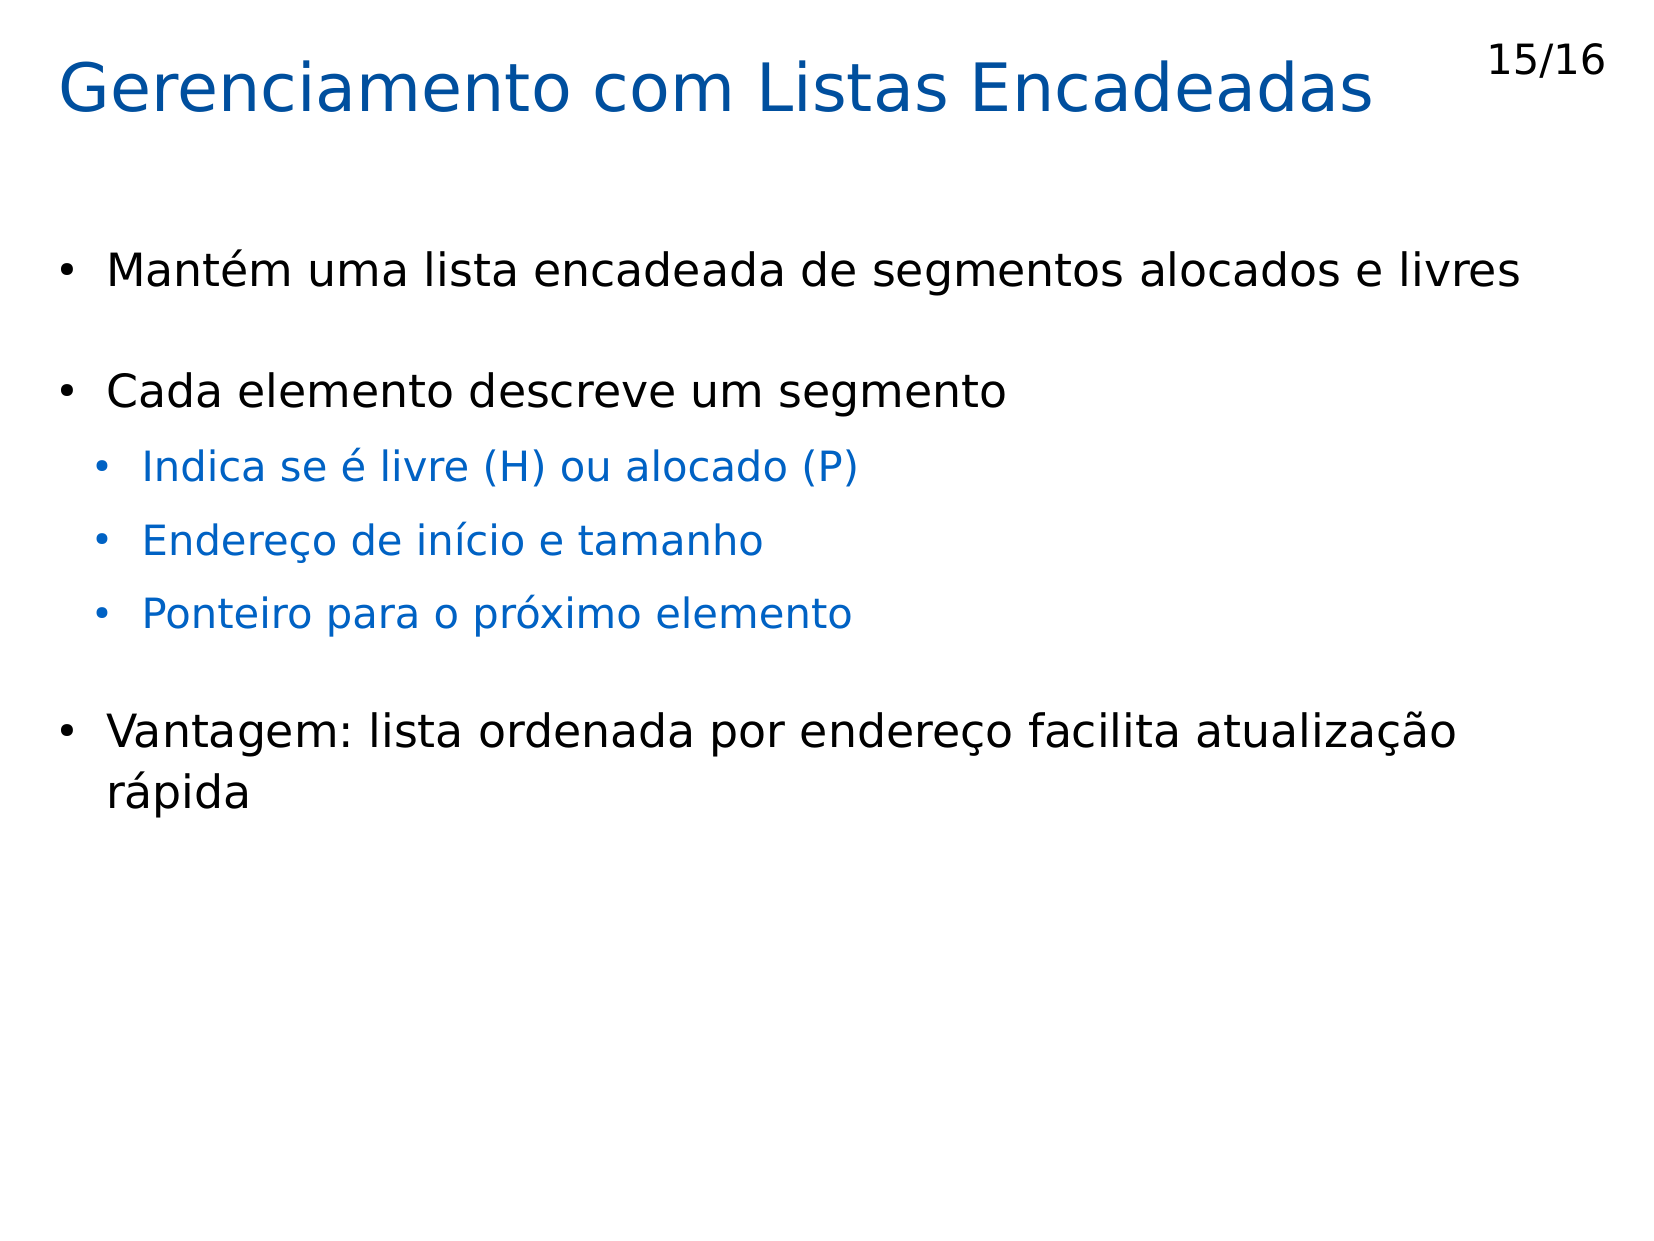

# Gerenciamento com Listas Encadeadas
15
Mantém uma lista encadeada de segmentos alocados e livres
Cada elemento descreve um segmento
Indica se é livre (H) ou alocado (P)
Endereço de início e tamanho
Ponteiro para o próximo elemento
Vantagem: lista ordenada por endereço facilita atualização rápida